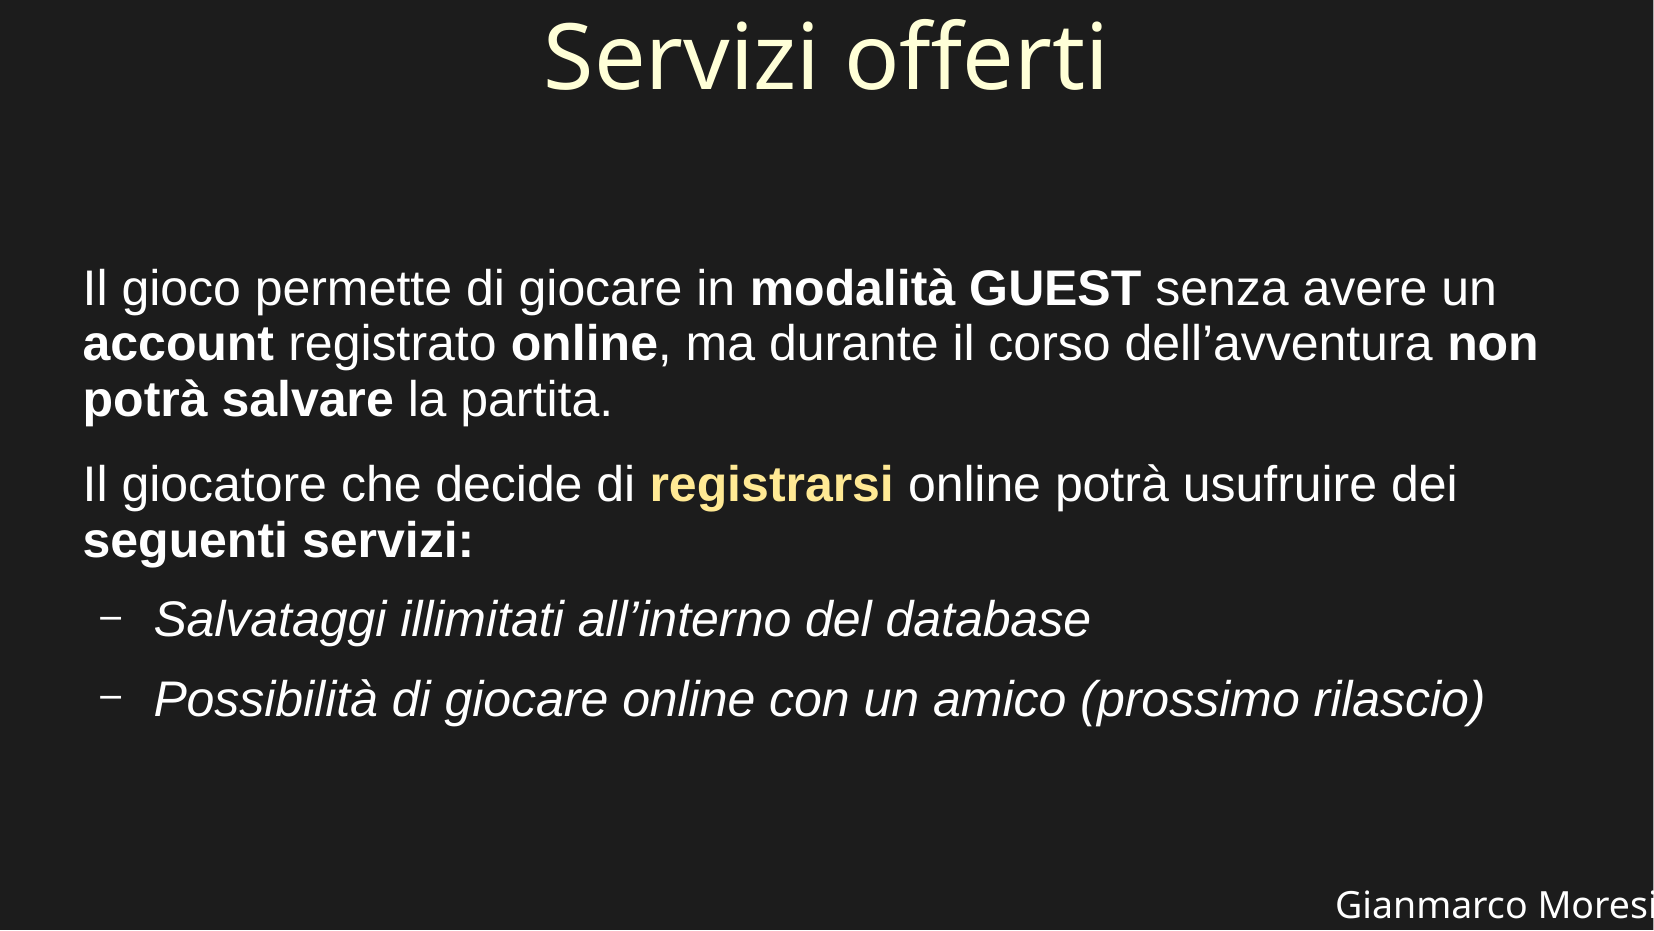

# Servizi offerti
Il gioco permette di giocare in modalità GUEST senza avere un account registrato online, ma durante il corso dell’avventura non potrà salvare la partita.
Il giocatore che decide di registrarsi online potrà usufruire dei seguenti servizi:
Salvataggi illimitati all’interno del database
Possibilità di giocare online con un amico (prossimo rilascio)
Gianmarco Moresi